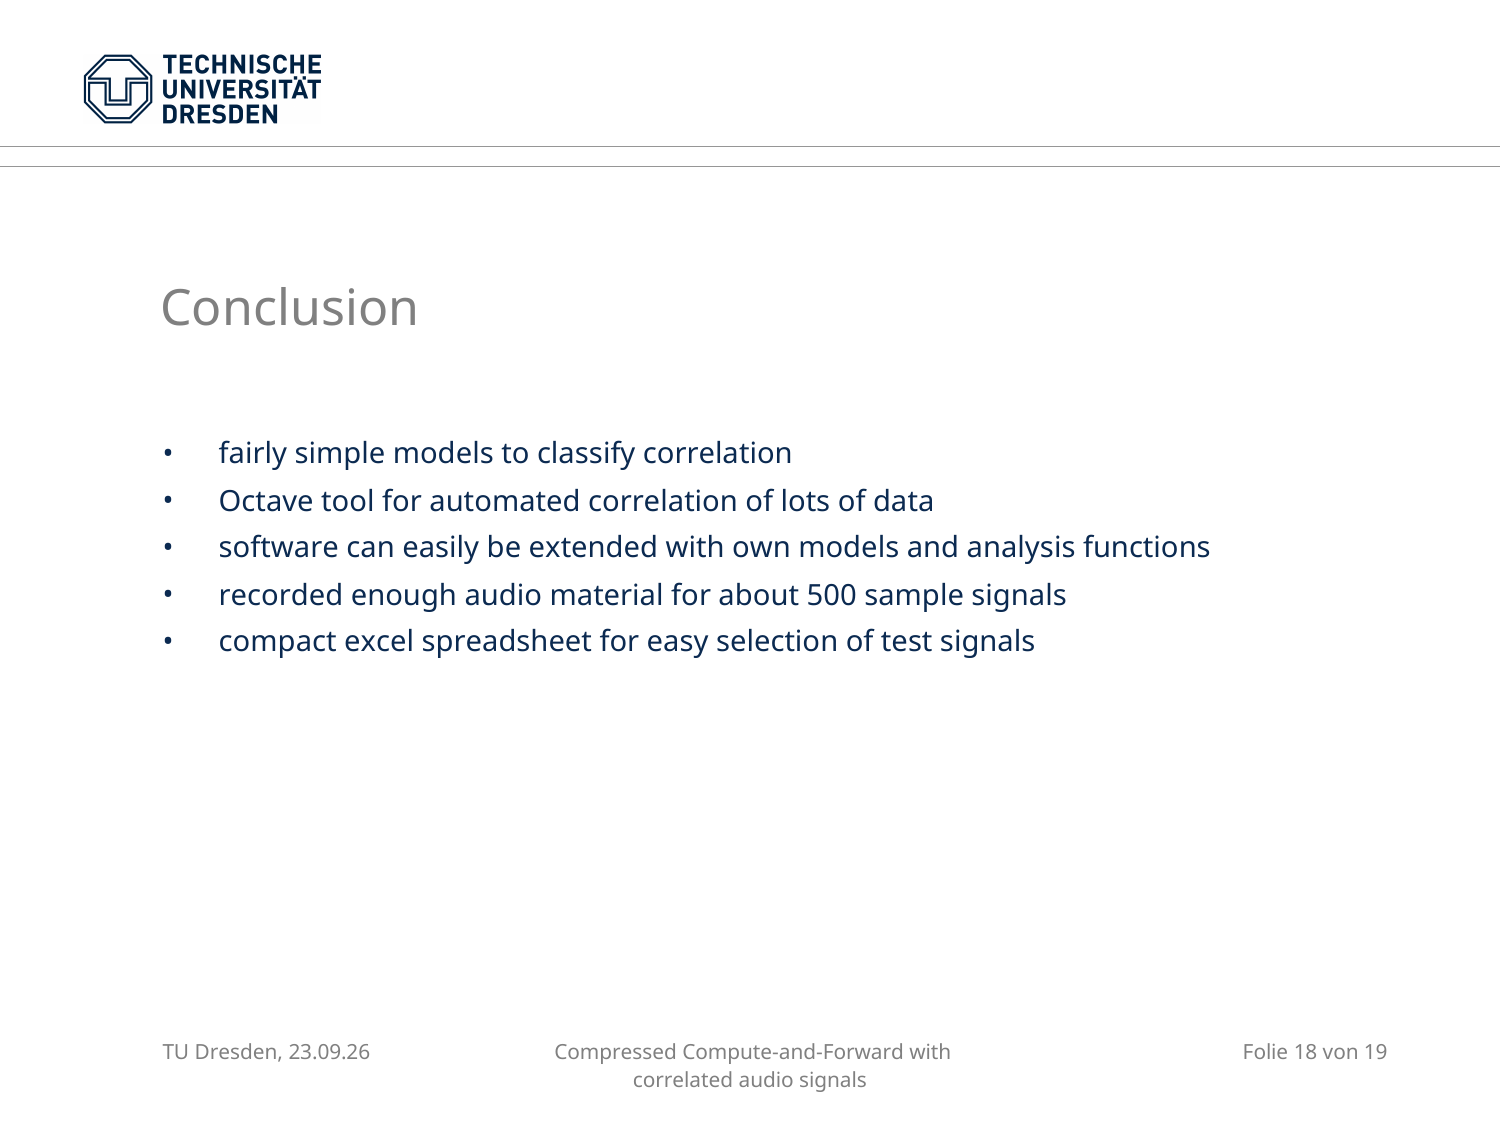

# Conclusion
fairly simple models to classify correlation
Octave tool for automated correlation of lots of data
software can easily be extended with own models and analysis functions
recorded enough audio material for about 500 sample signals
compact excel spreadsheet for easy selection of test signals
18